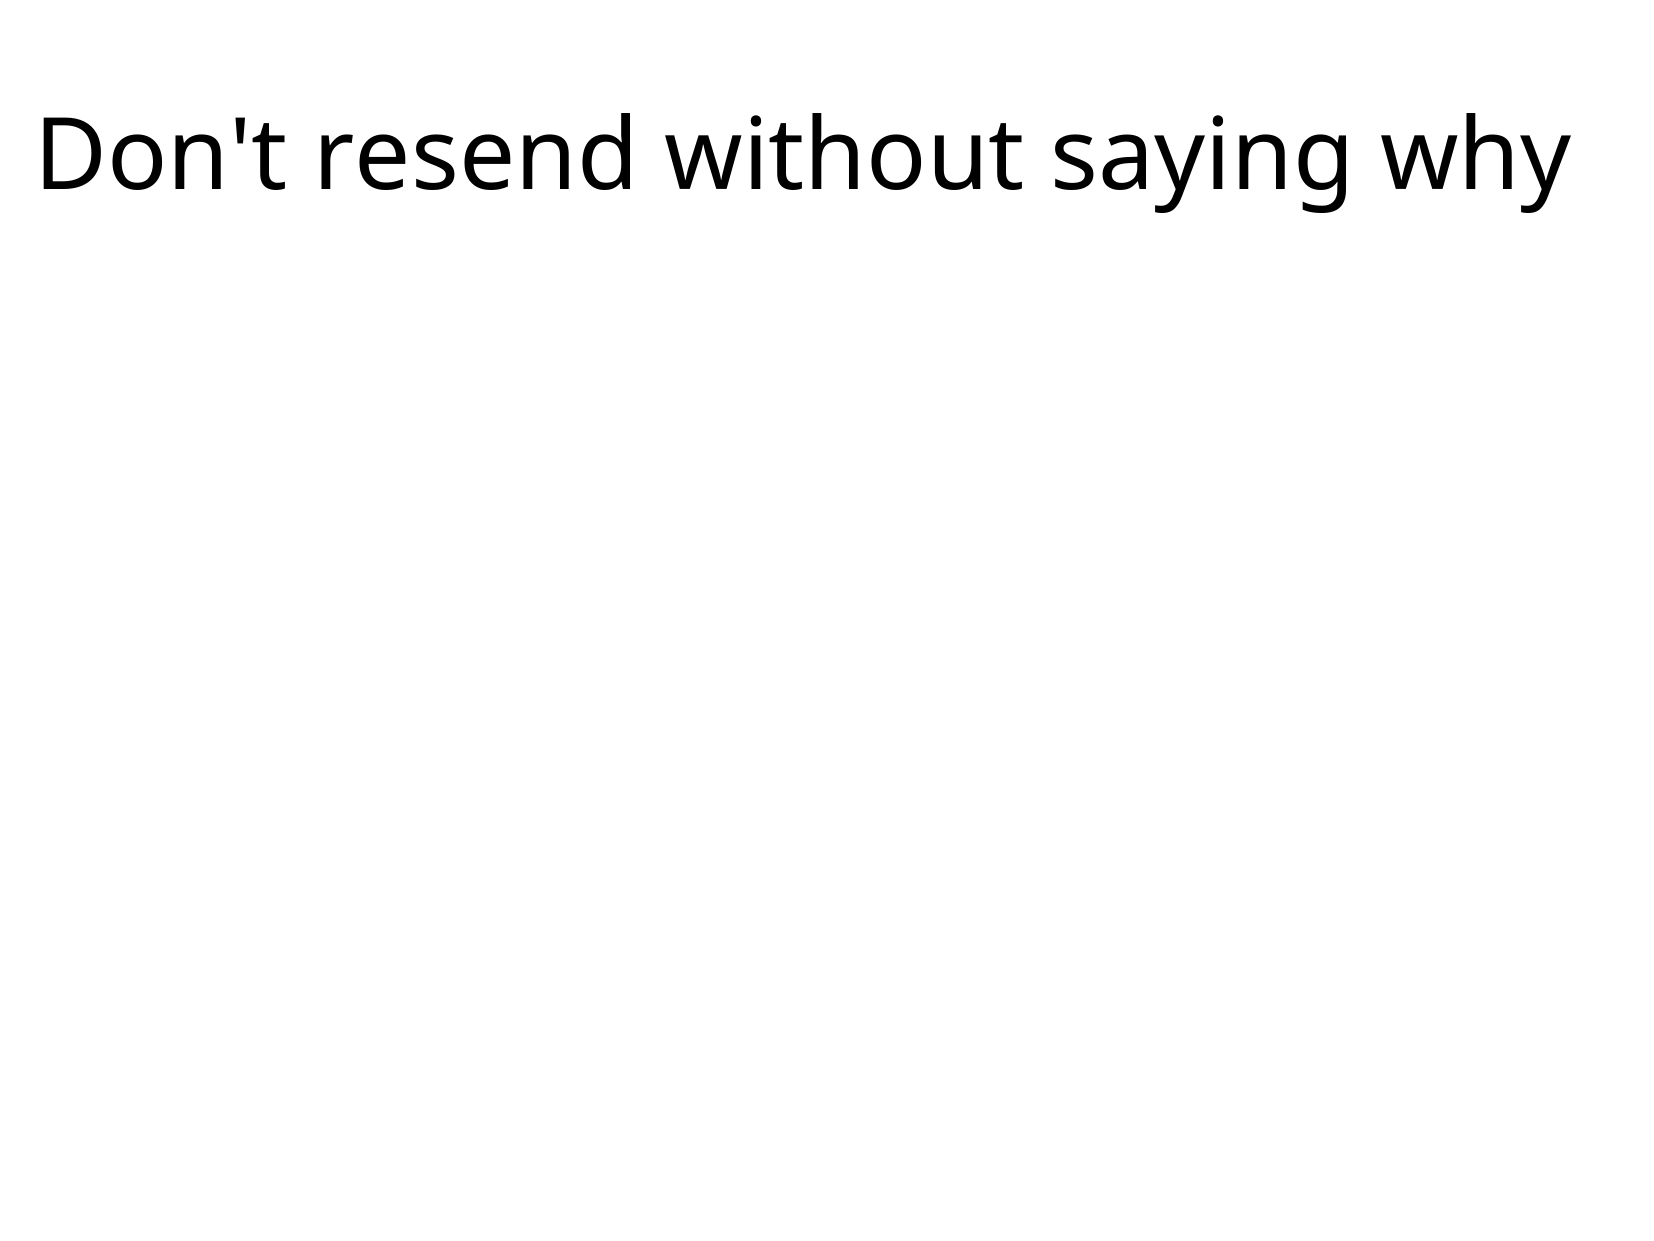

Don't resend without saying why
2.6.20 to 2.6.24-rc8